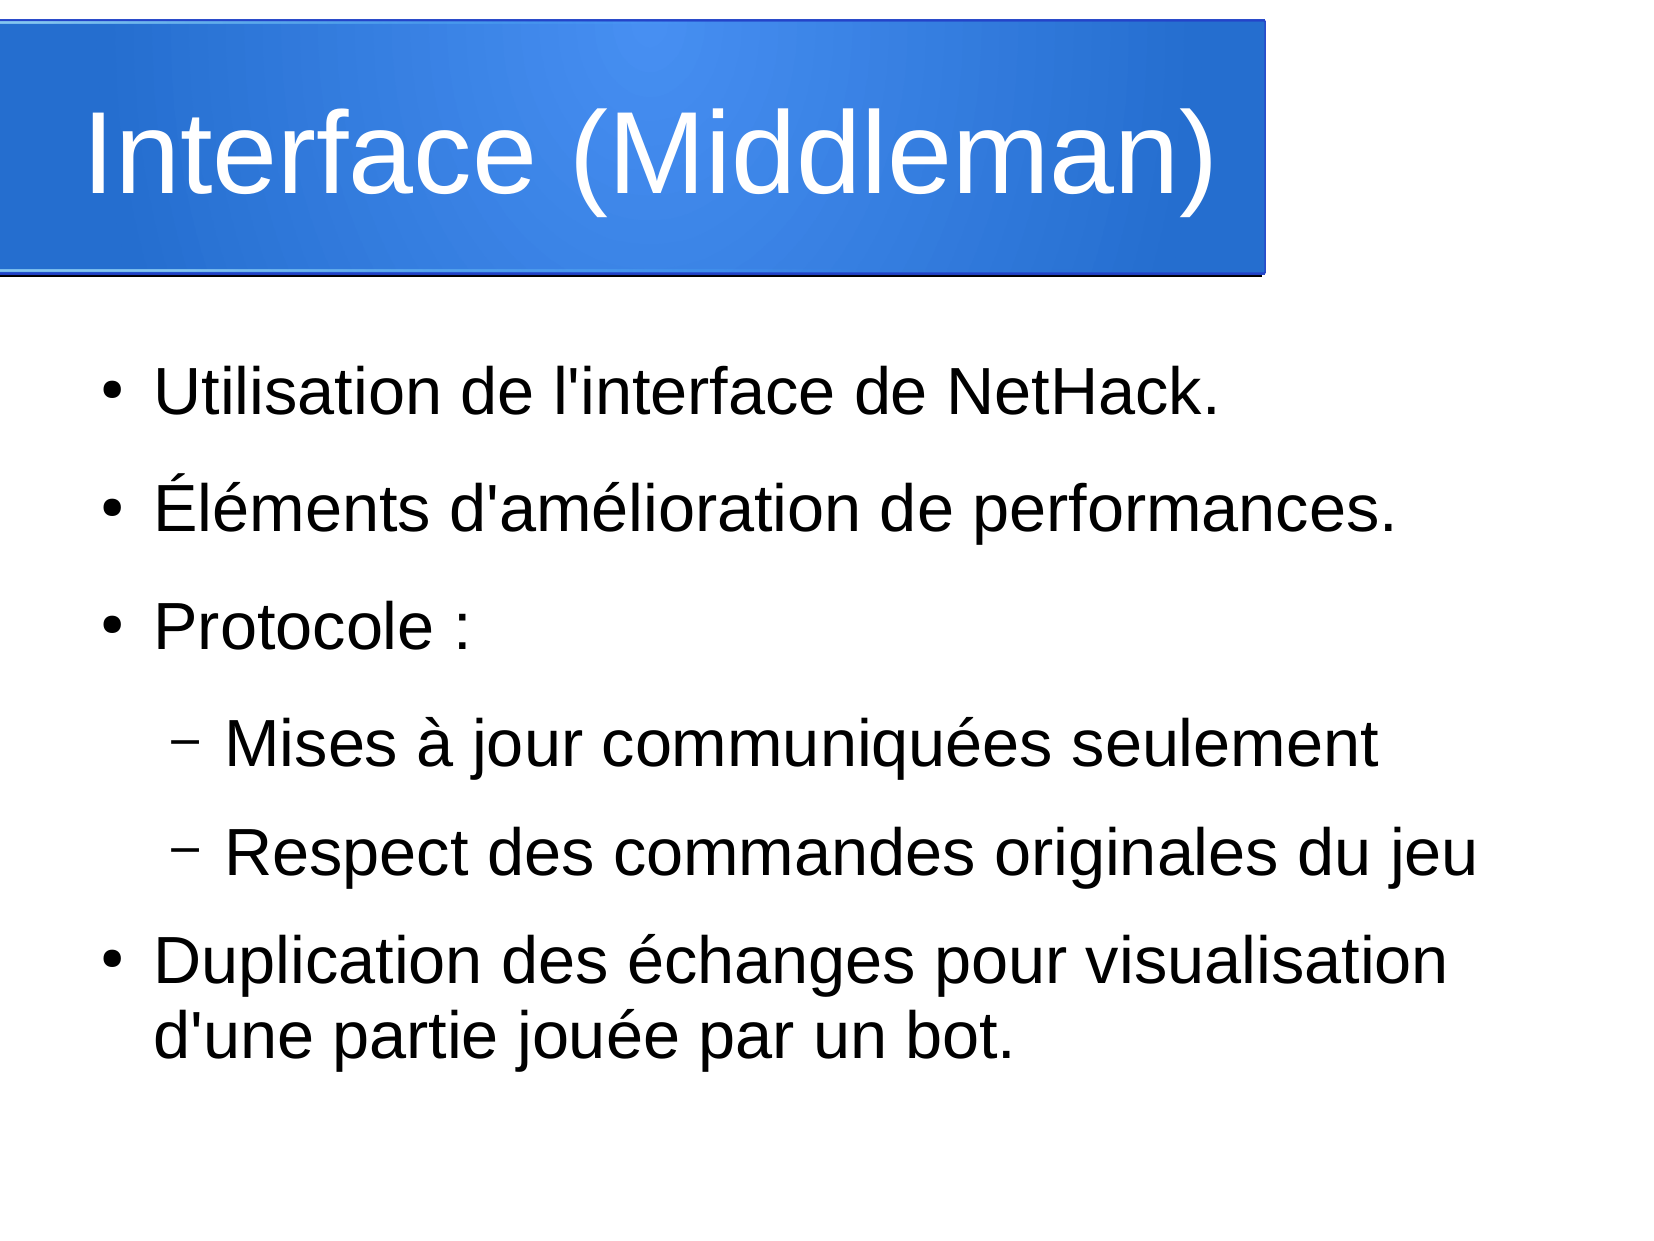

# Interface (Middleman)
Utilisation de l'interface de NetHack.
Éléments d'amélioration de performances.
Protocole :
Mises à jour communiquées seulement
Respect des commandes originales du jeu
Duplication des échanges pour visualisation d'une partie jouée par un bot.